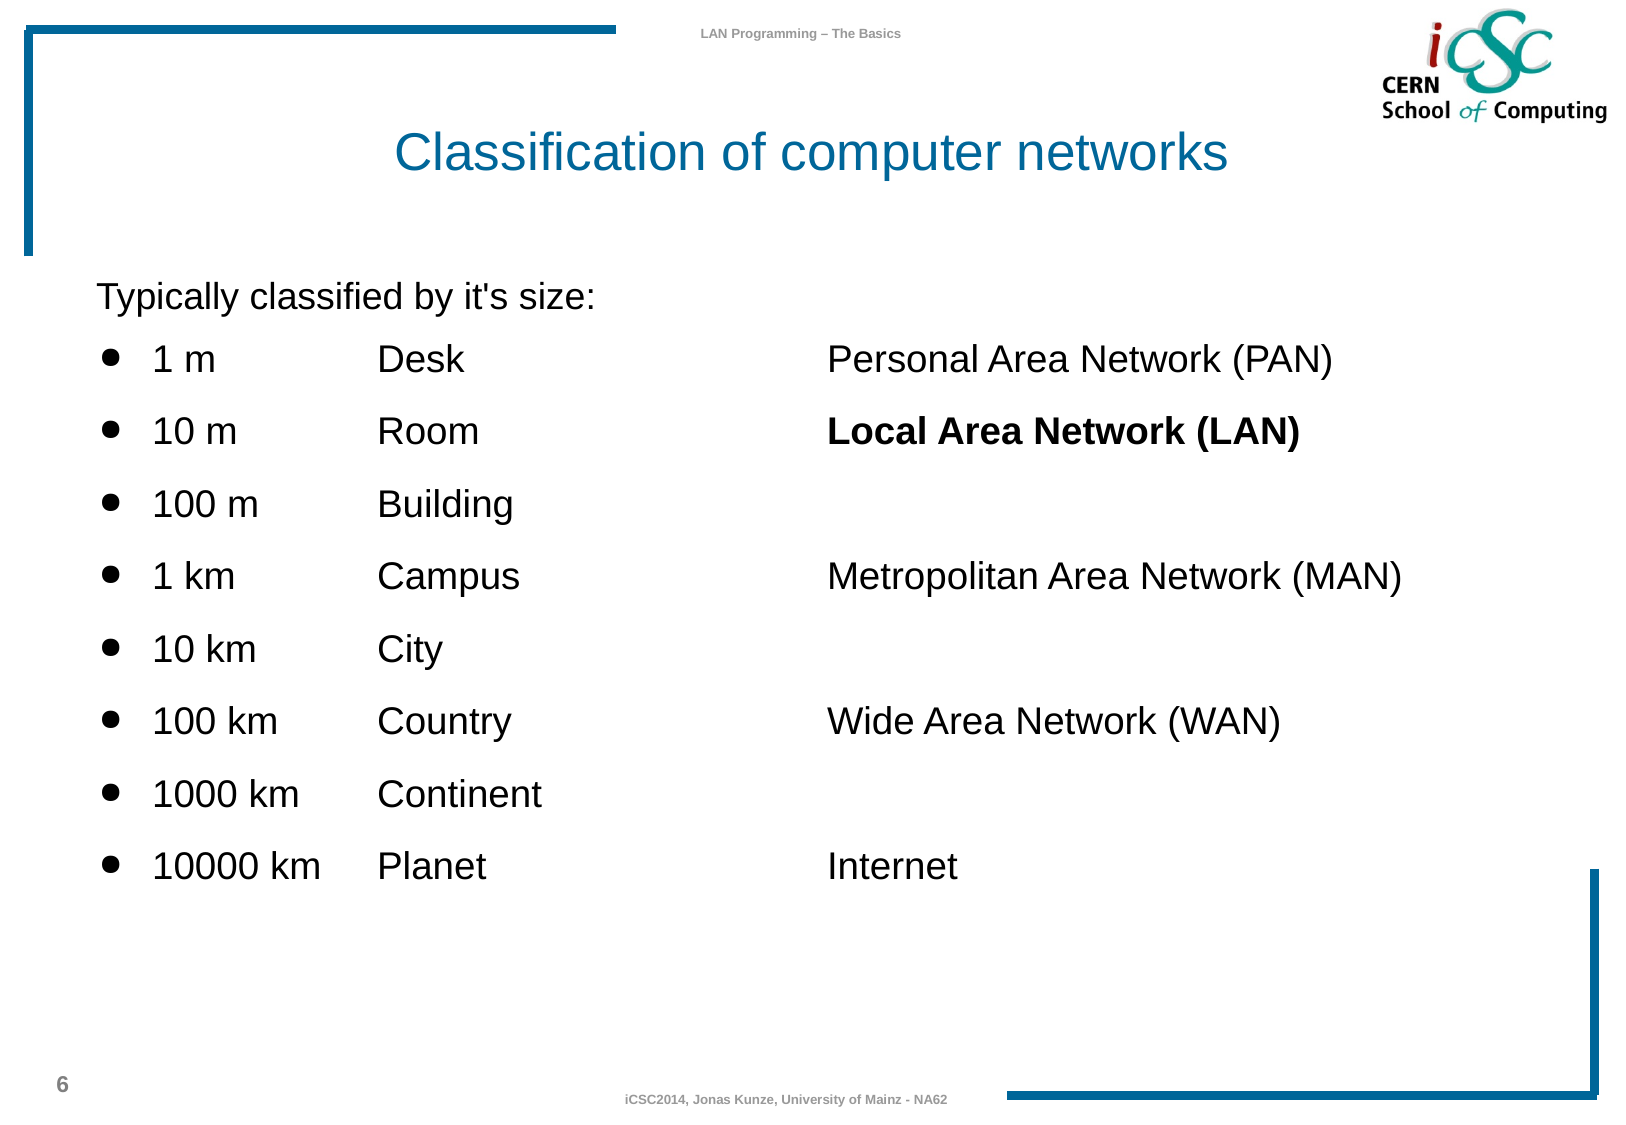

# Classification of computer networks
Typically classified by it's size:
1 m			Desk					Personal Area Network (PAN)
10 m		Room					Local Area Network (LAN)
100 m		Building
1 km		Campus					Metropolitan Area Network (MAN)
10 km		City
100 km		Country					Wide Area Network (WAN)
1000 km		Continent
10000 km	Planet					Internet